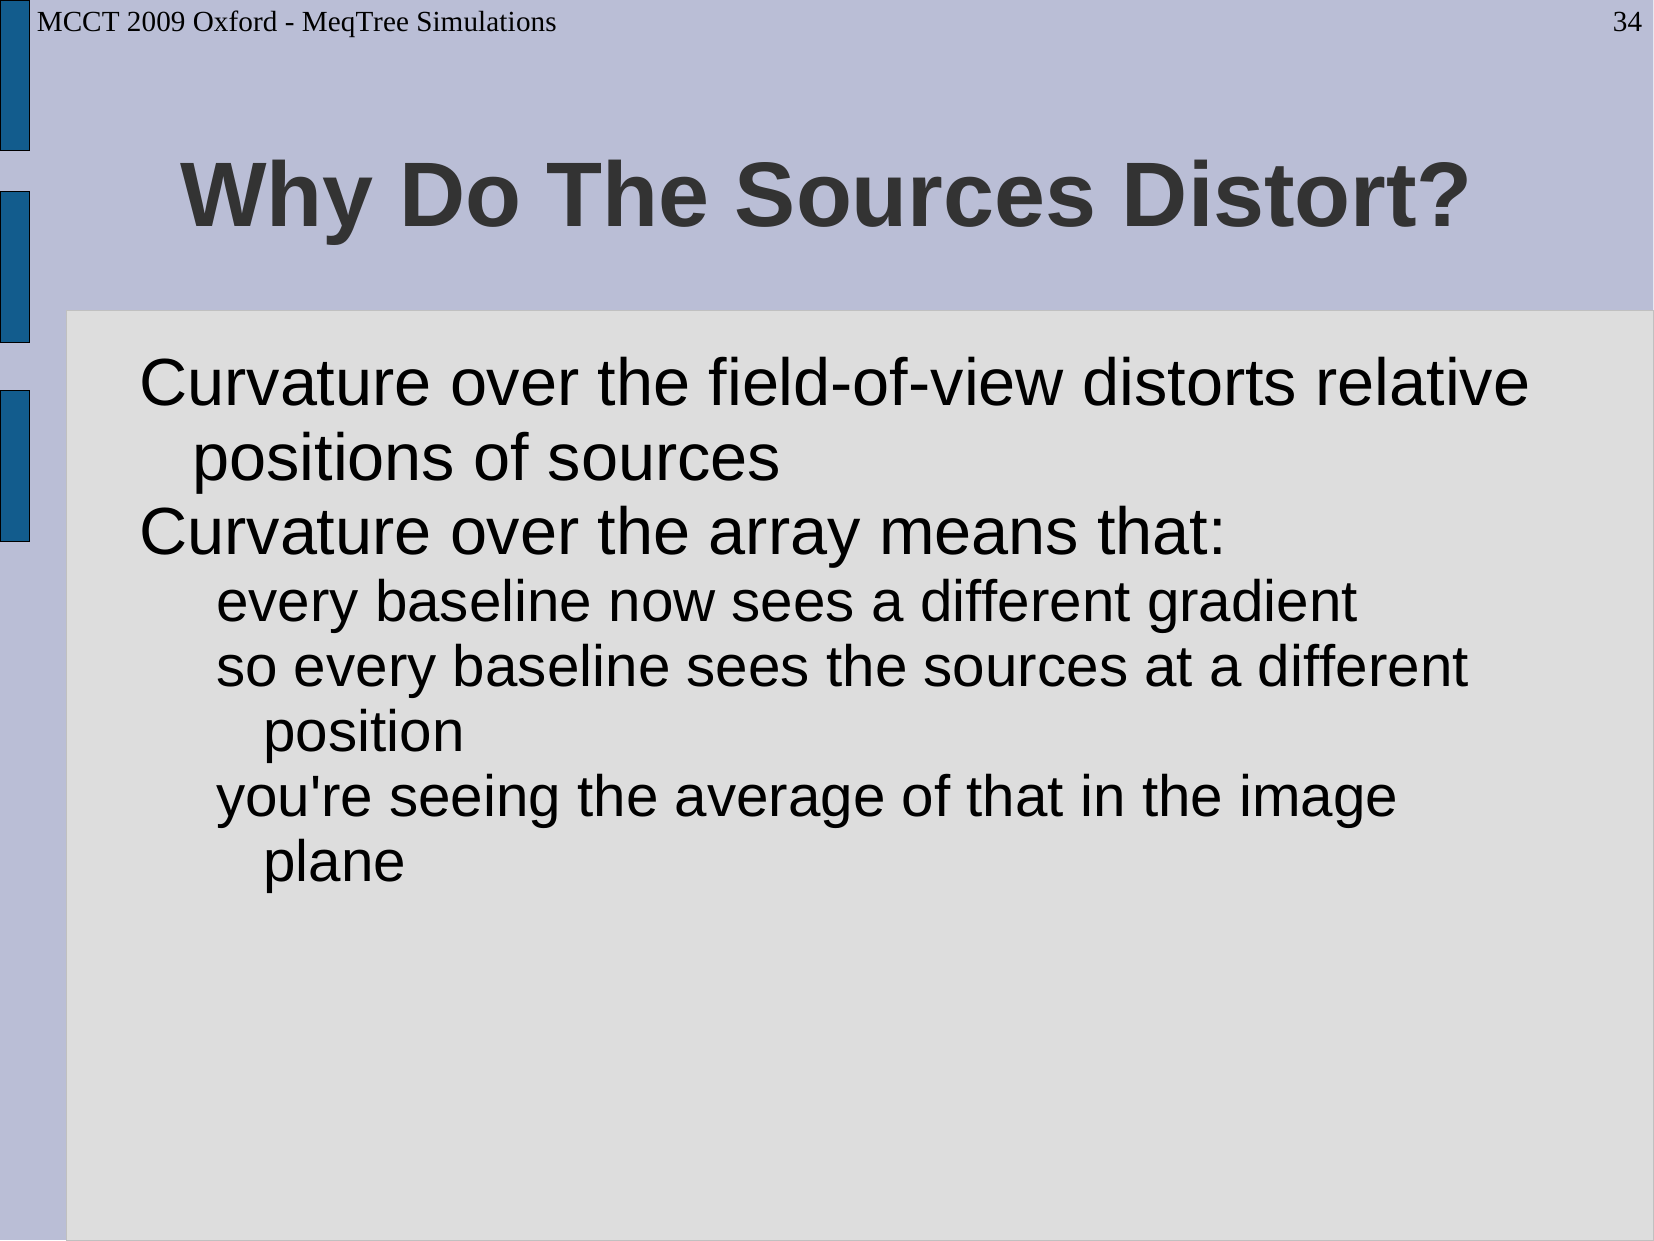

MCCT 2009 Oxford - MeqTree Simulations
34
# Why Do The Sources Distort?
Curvature over the field-of-view distorts relative positions of sources
Curvature over the array means that:
every baseline now sees a different gradient
so every baseline sees the sources at a different position
you're seeing the average of that in the image plane